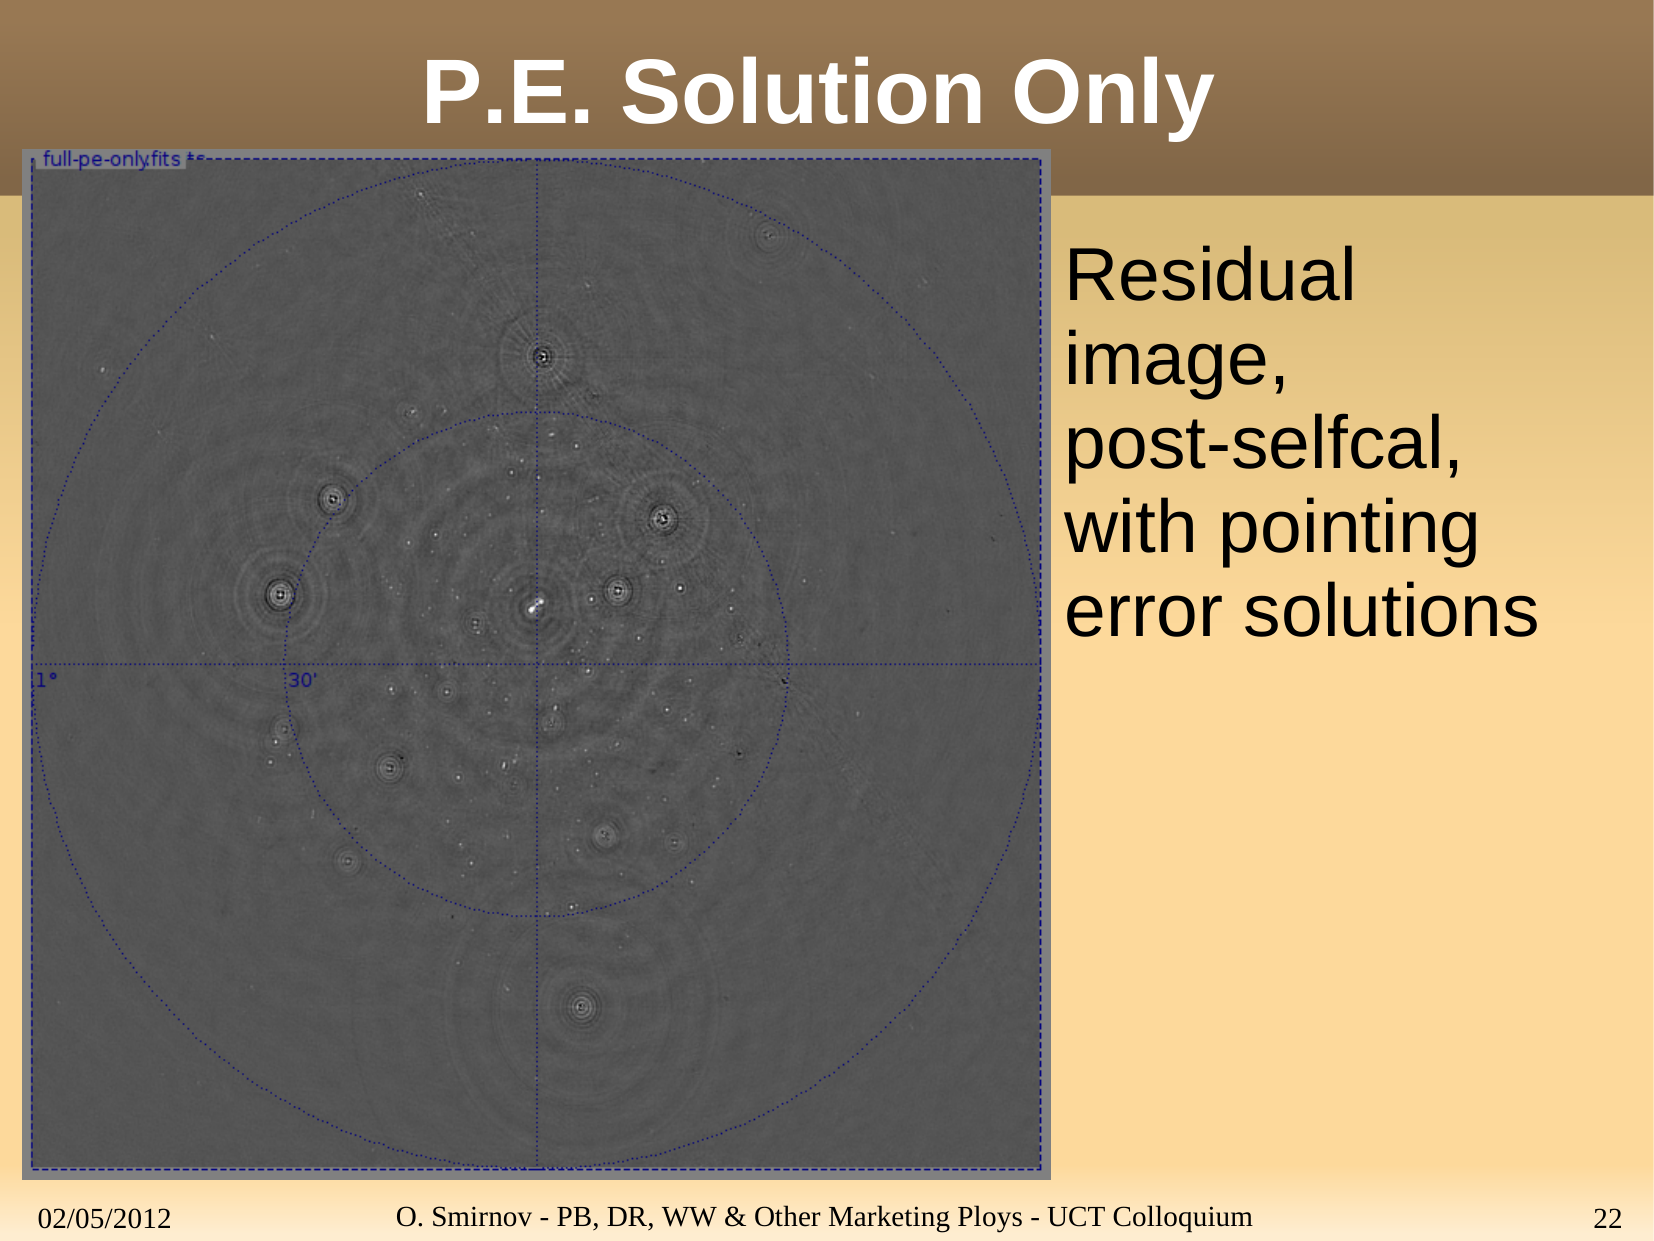

# P.E. Solution Only
Residual image,
post-selfcal,
with pointing error solutions
O. Smirnov - PB, DR, WW & Other Marketing Ploys - UCT Colloquium
02/05/2012
22